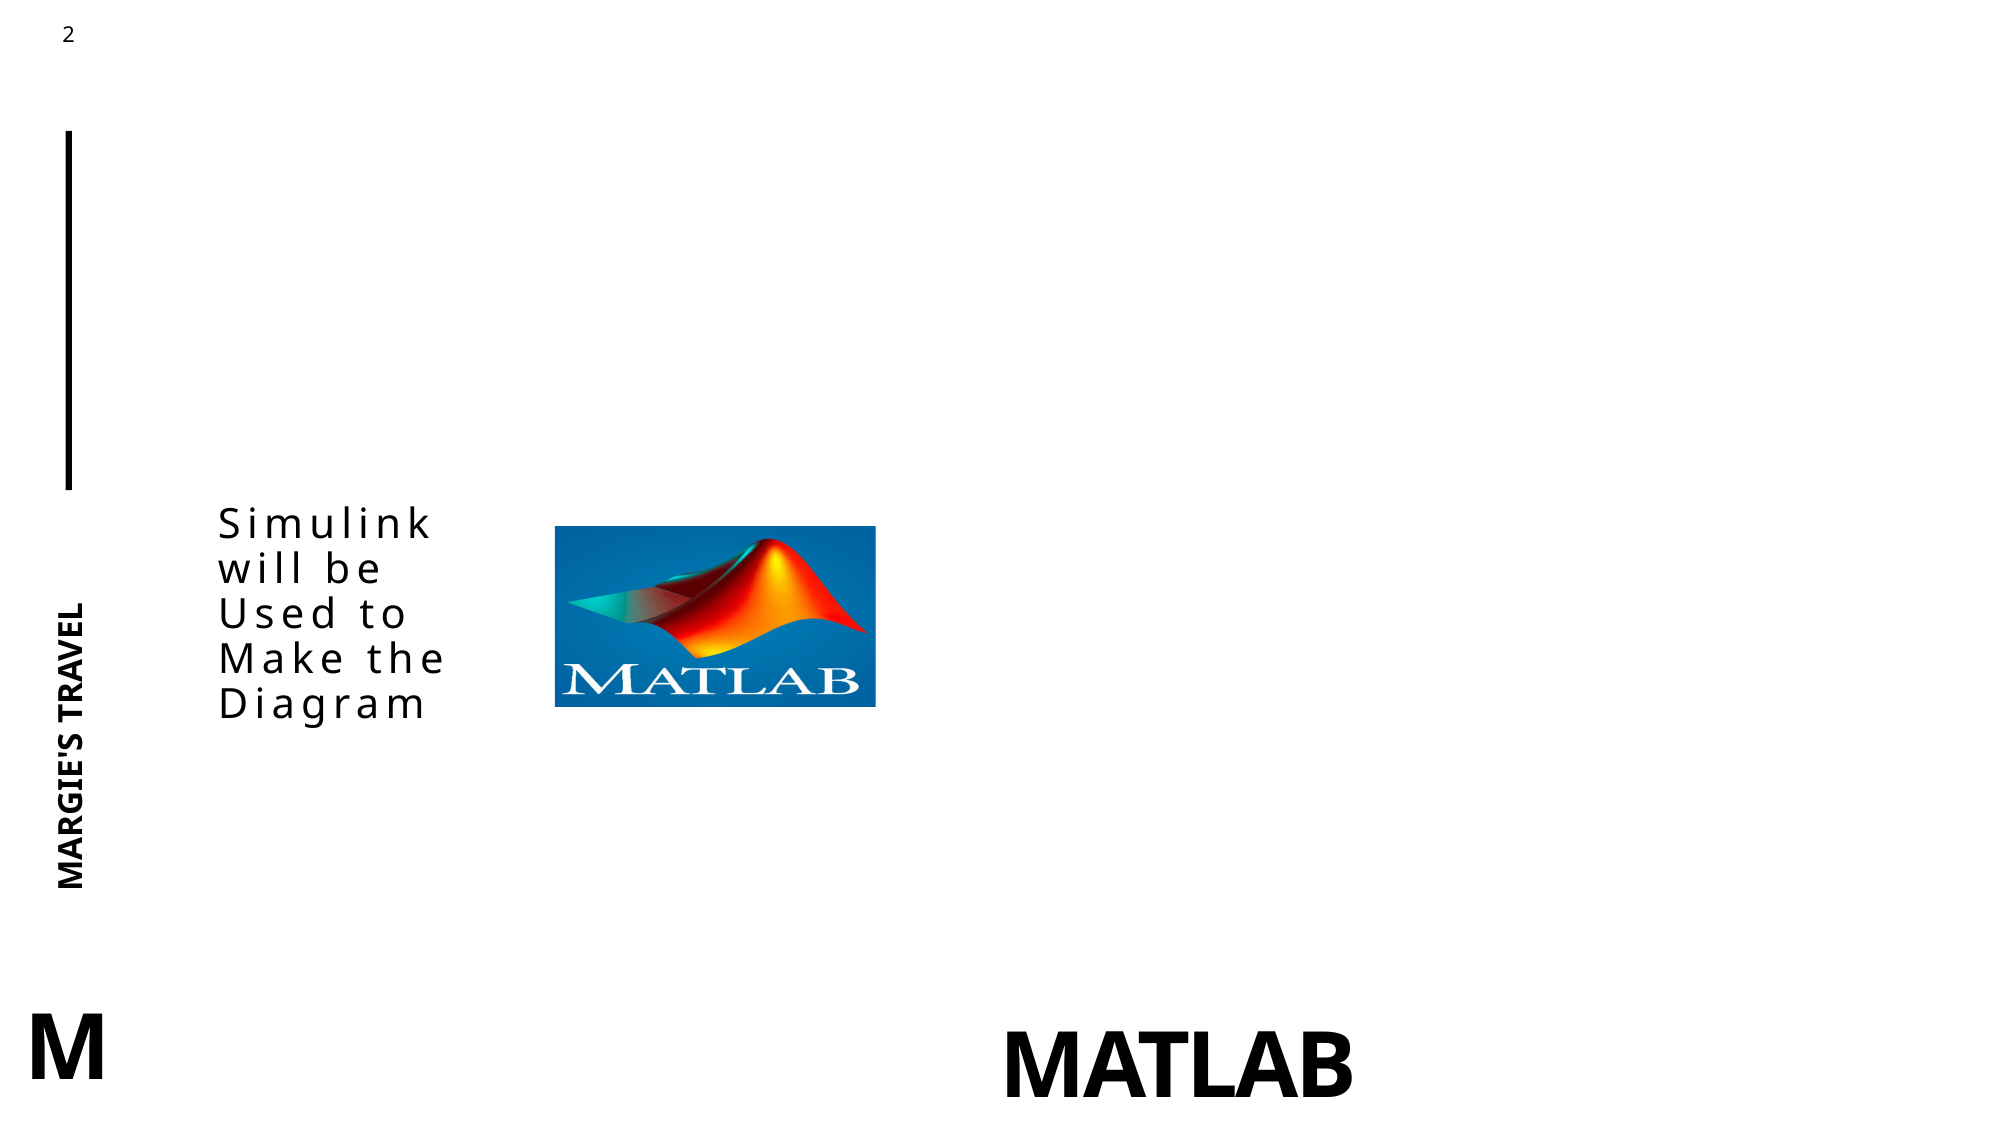

# MATLAB
Simulink will be Used to Make the Diagram